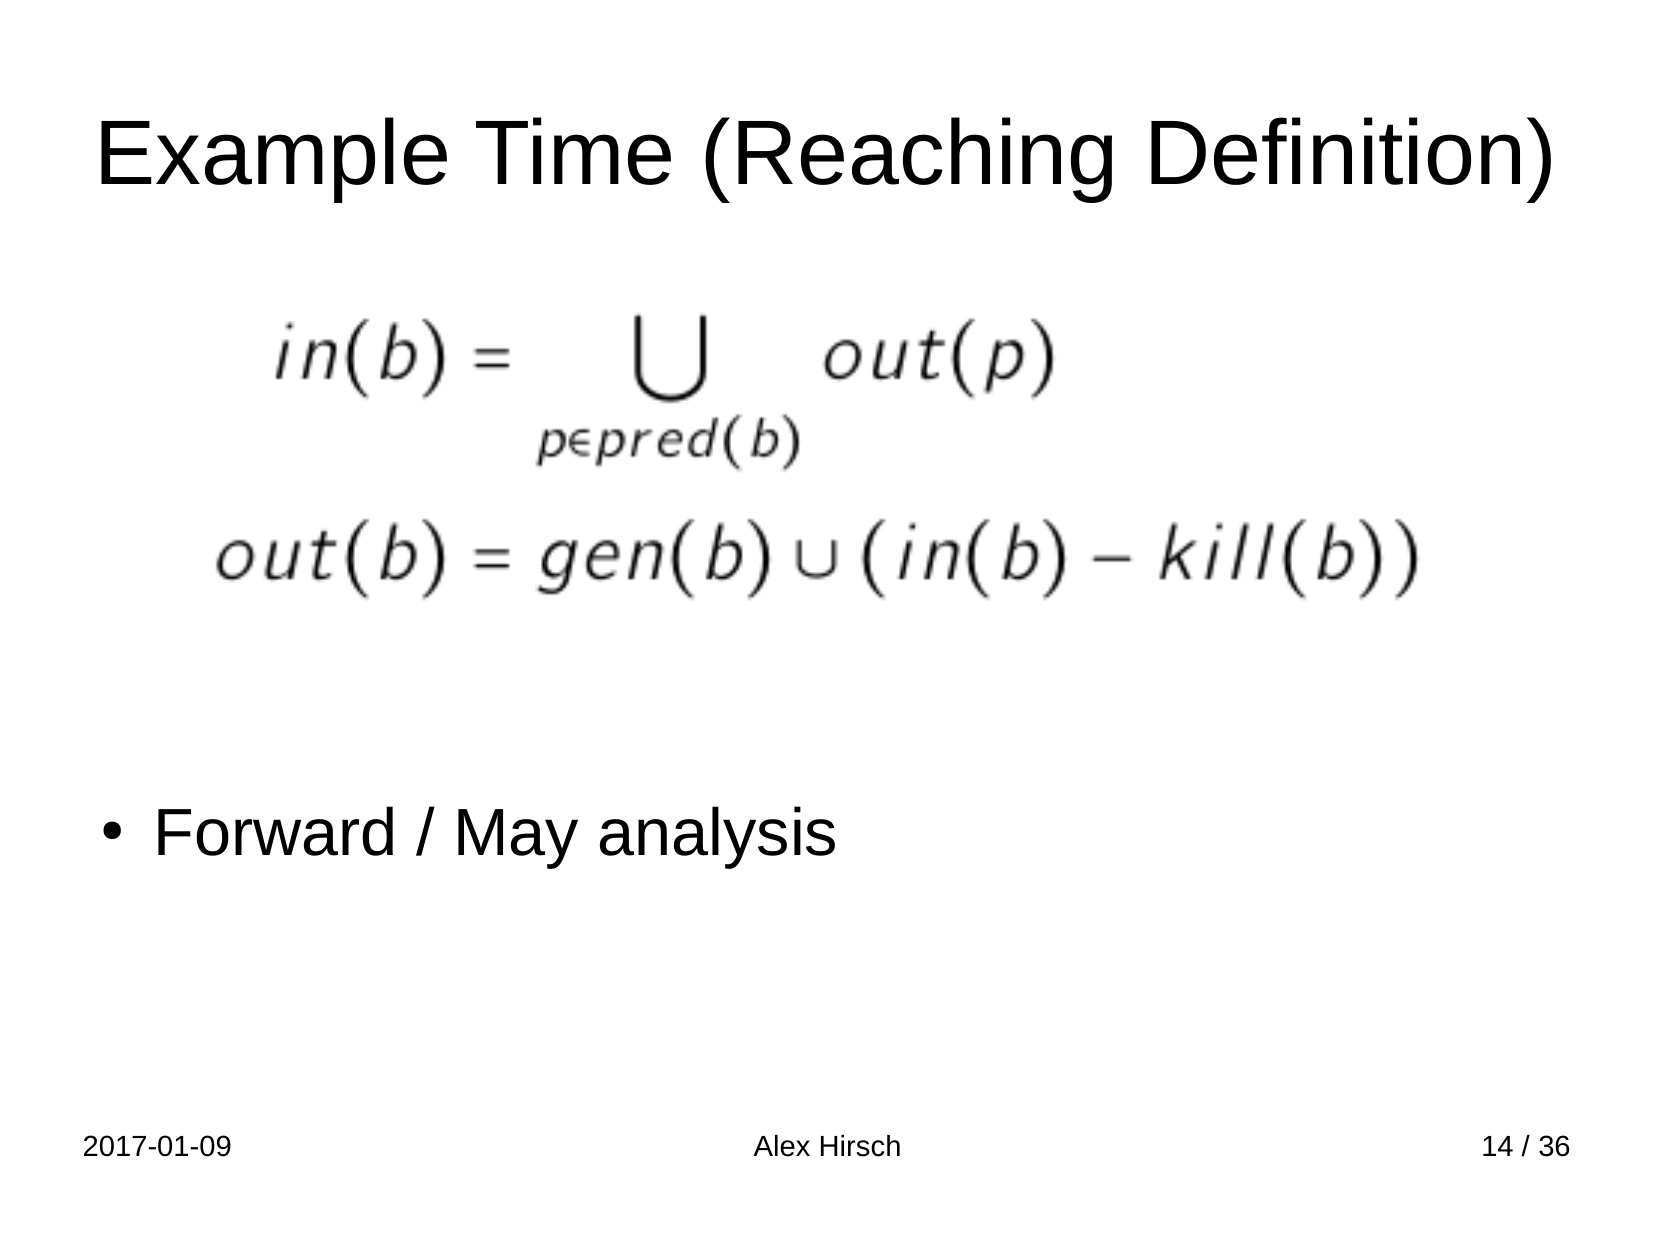

# Example Time (Reaching Definition)
Forward / May analysis
2017-01-09
Alex Hirsch
14